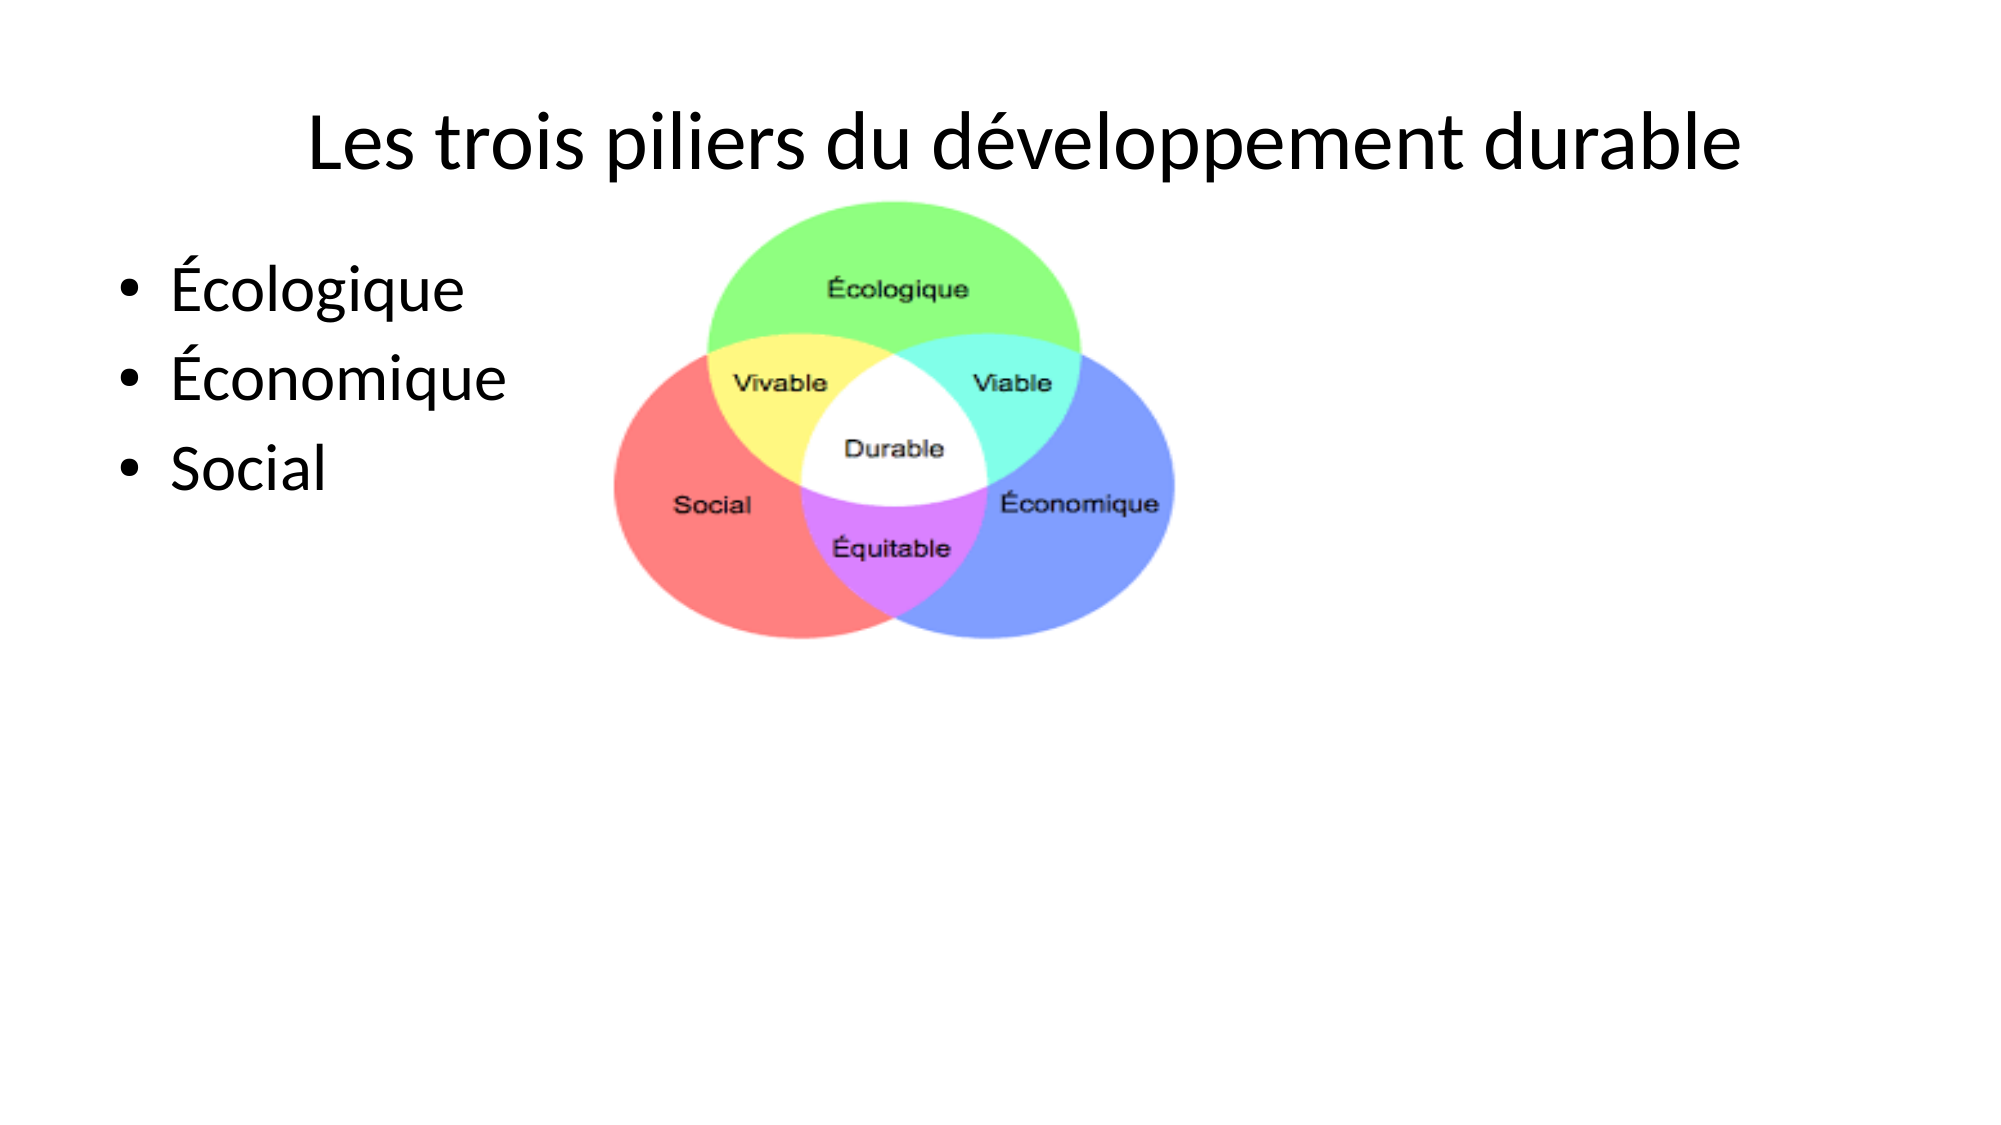

# Les trois piliers du développement durable
Écologique
Économique
Social